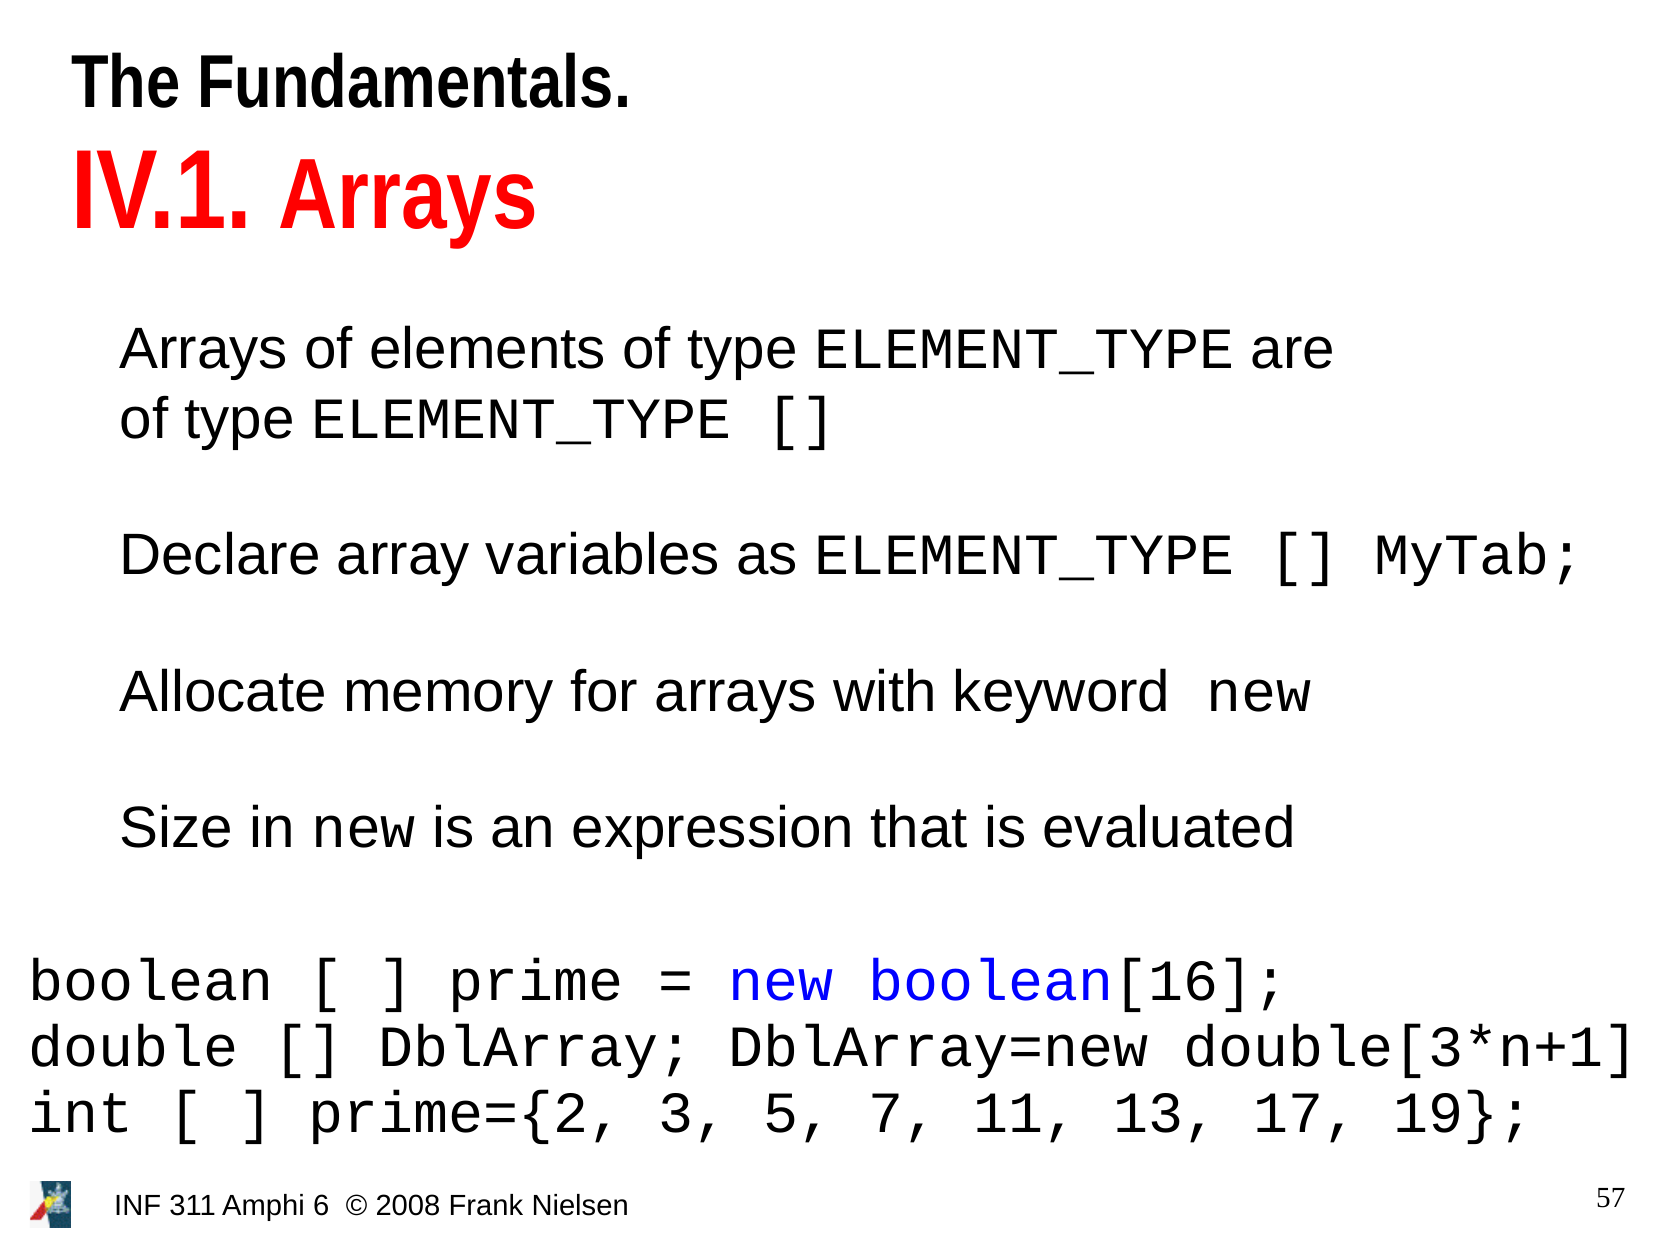

The Fundamentals.
IV.1. Arrays
 Arrays of elements of type ELEMENT_TYPE are
 of type ELEMENT_TYPE []
 Declare array variables as ELEMENT_TYPE [] MyTab;
 Allocate memory for arrays with keyword new
 Size in new is an expression that is evaluated
boolean [ ] prime = new boolean[16];
double [] DblArray; DblArray=new double[3*n+1]
int [ ] prime={2, 3, 5, 7, 11, 13, 17, 19};